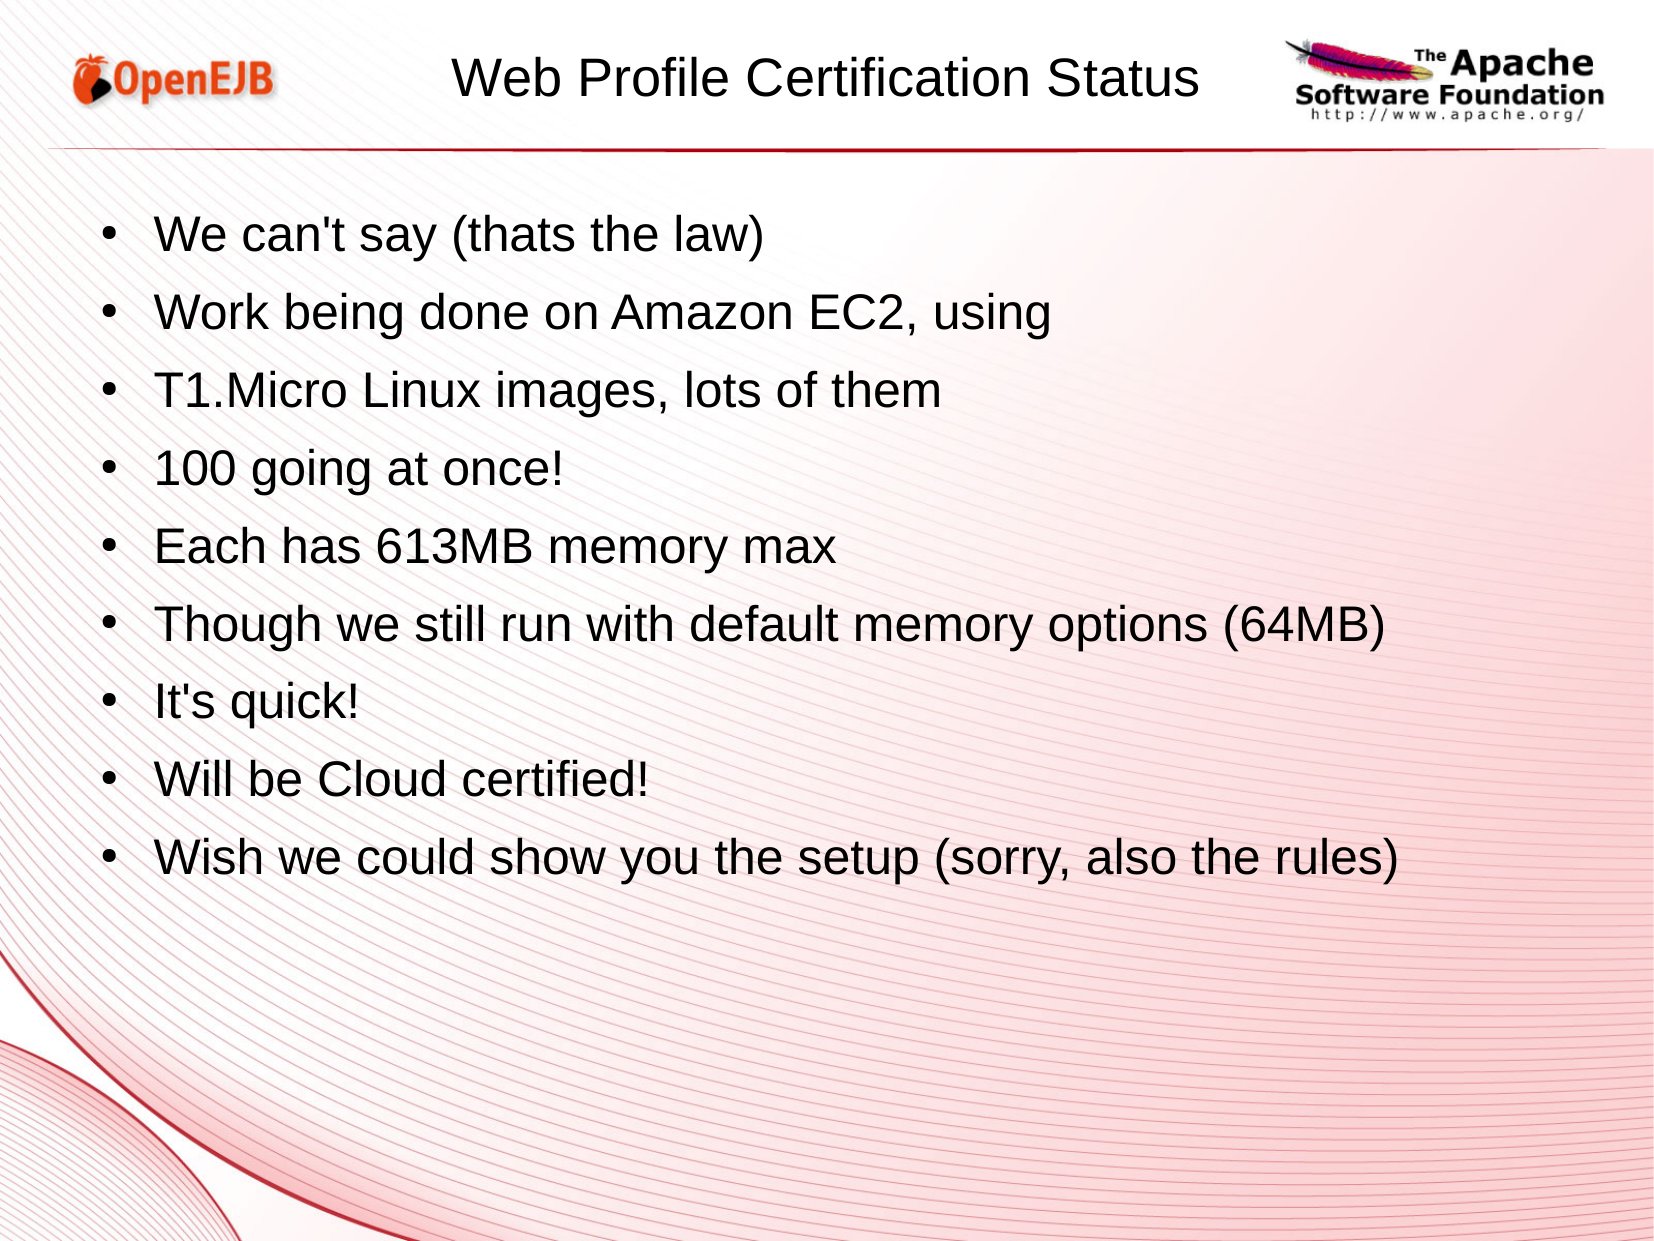

# Web Profile Certification Status
We can't say (thats the law)
Work being done on Amazon EC2, using
T1.Micro Linux images, lots of them
100 going at once!
Each has 613MB memory max
Though we still run with default memory options (64MB)
It's quick!
Will be Cloud certified!
Wish we could show you the setup (sorry, also the rules)